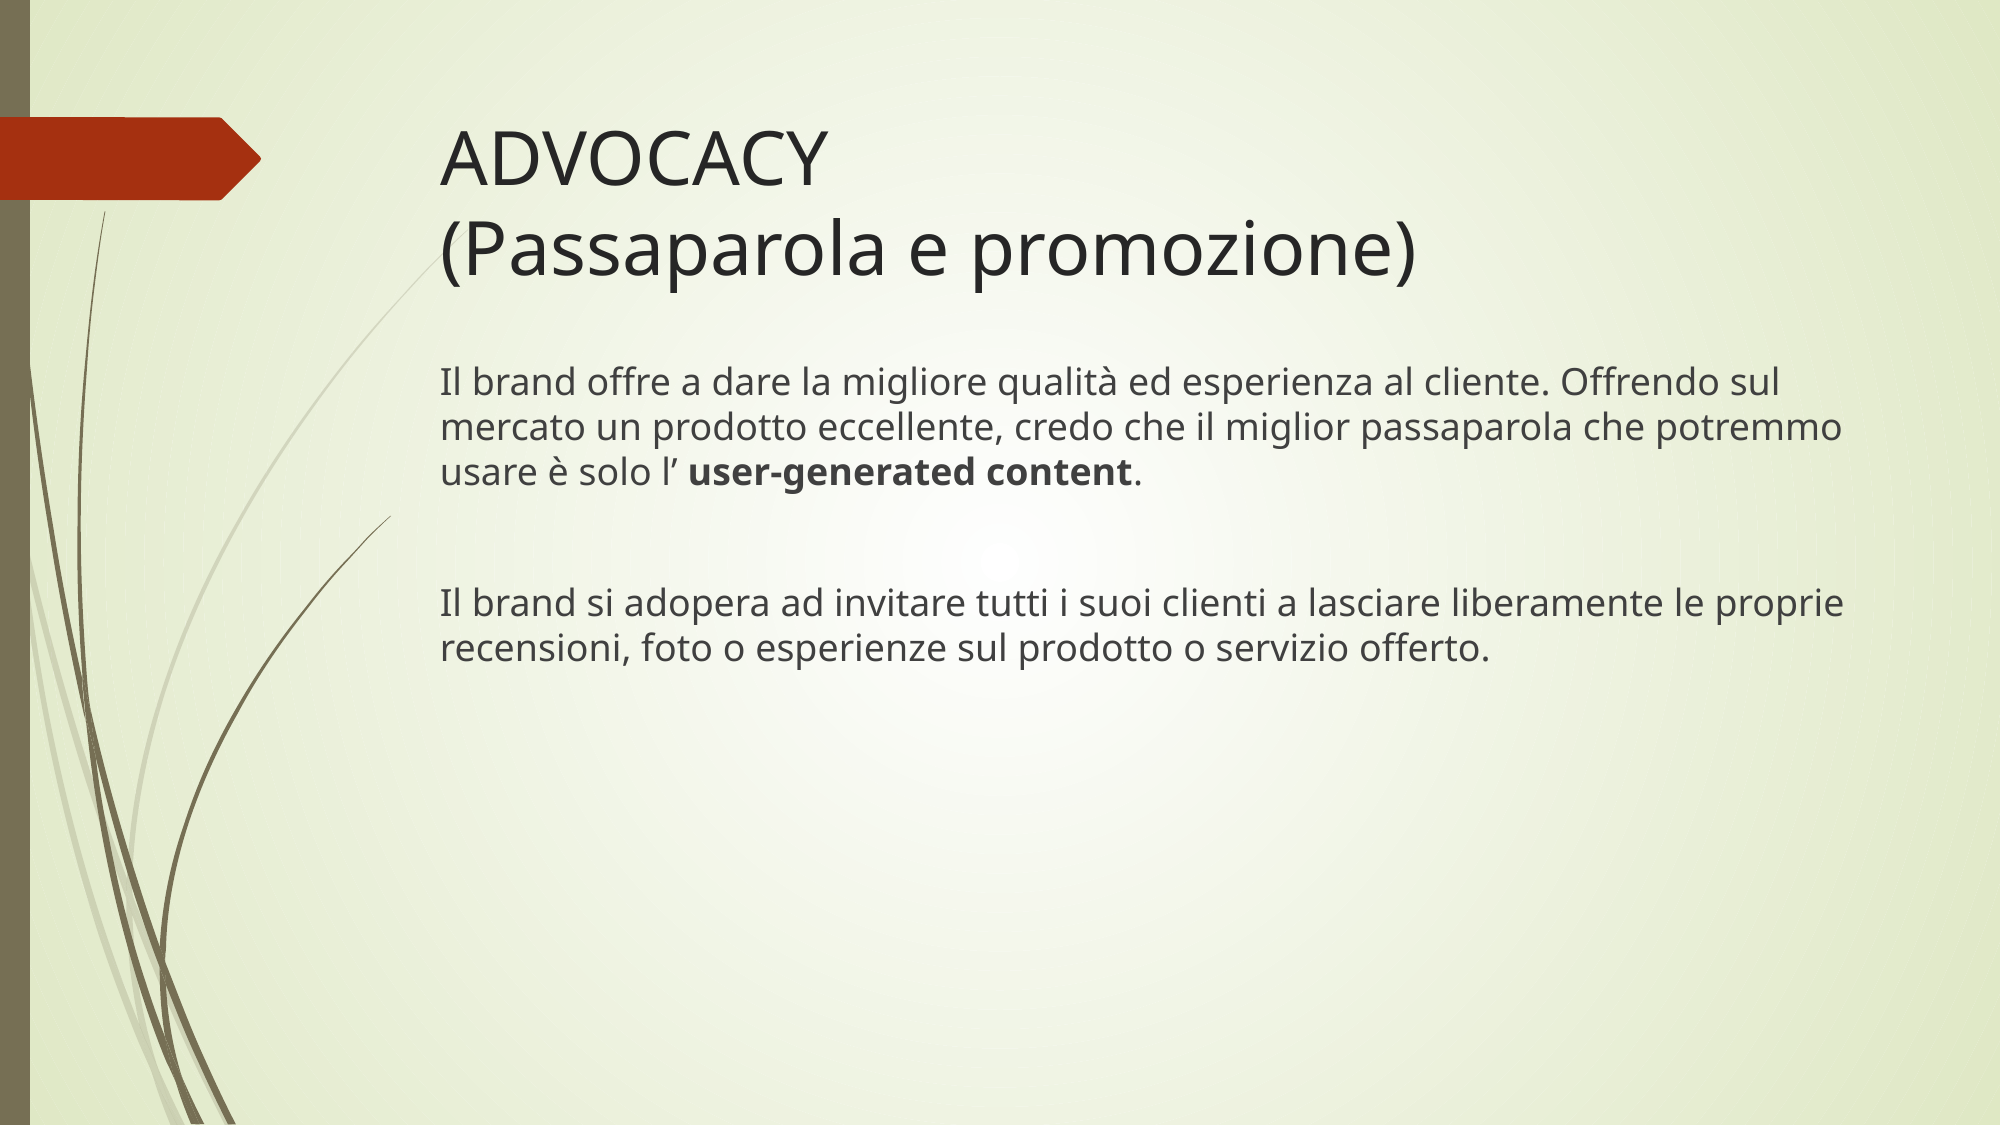

# ADVOCACY (Passaparola e promozione)
Il brand offre a dare la migliore qualità ed esperienza al cliente. Offrendo sul mercato un prodotto eccellente, credo che il miglior passaparola che potremmo usare è solo l’ user-generated content.
Il brand si adopera ad invitare tutti i suoi clienti a lasciare liberamente le proprie recensioni, foto o esperienze sul prodotto o servizio offerto.